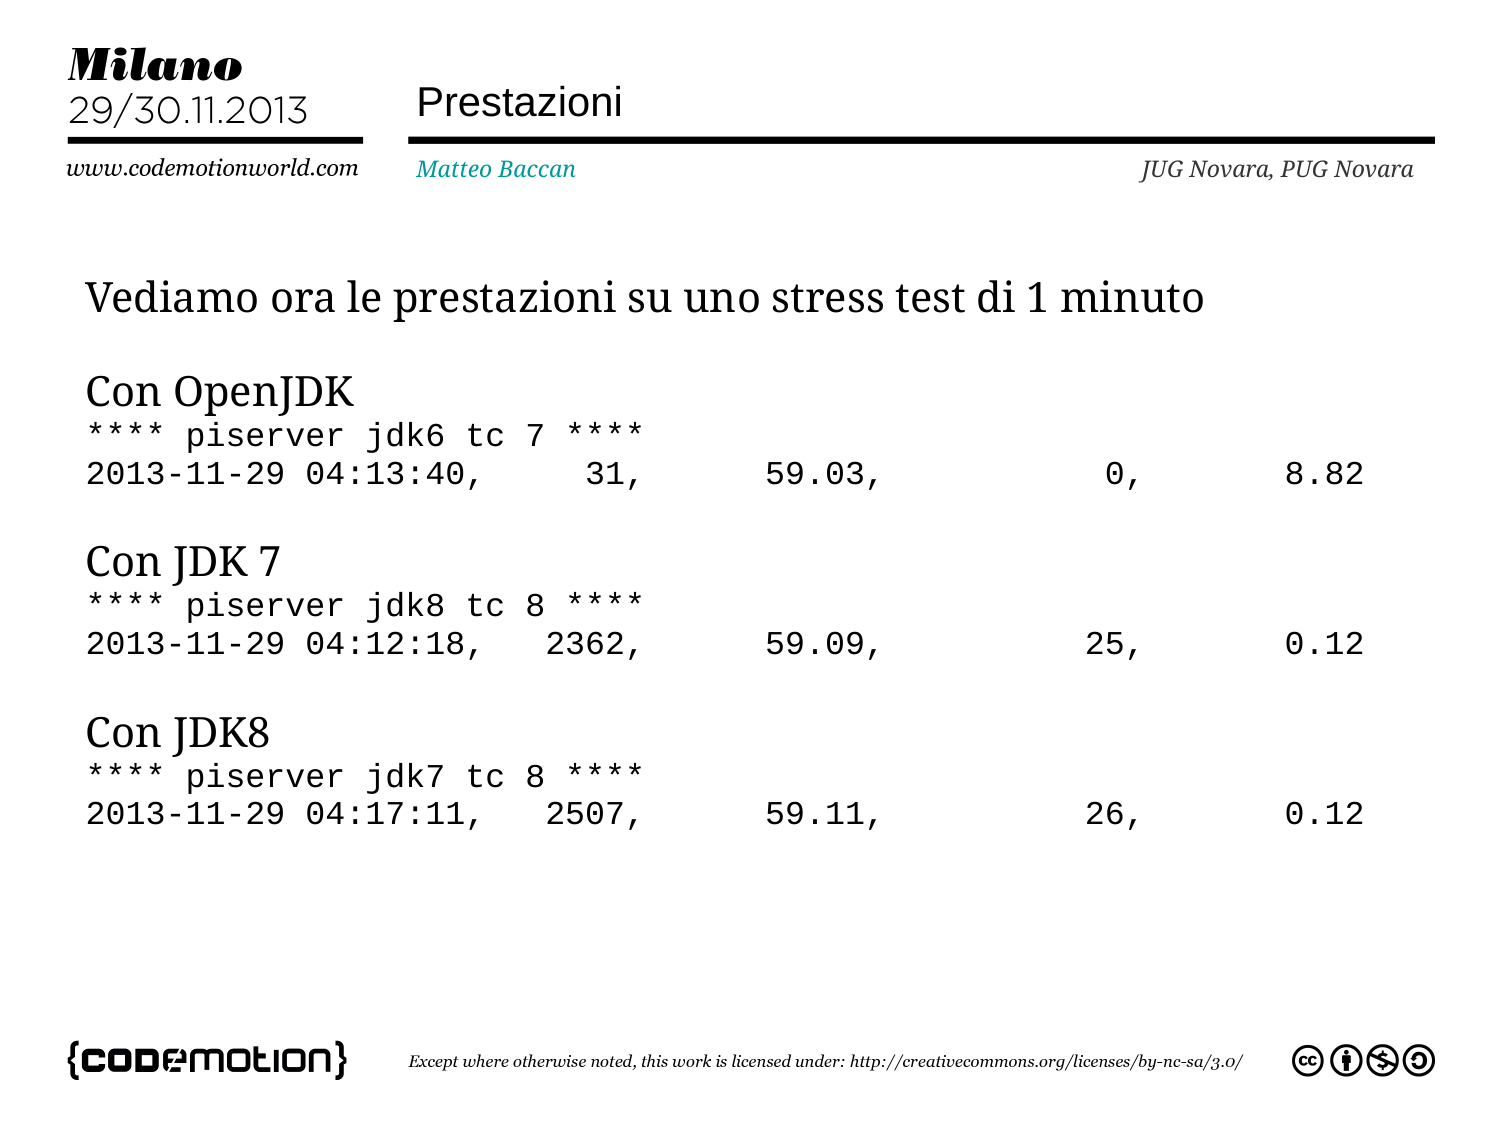

# Prestazioni
Matteo Baccan
JUG Novara, PUG Novara
Vediamo ora le prestazioni su uno stress test di 1 minuto
Con OpenJDK
**** piserver jdk6 tc 7 ****
2013-11-29 04:13:40, 31, 59.03, 0, 8.82
Con JDK 7
**** piserver jdk8 tc 8 ****
2013-11-29 04:12:18, 2362, 59.09, 25, 0.12
Con JDK8
**** piserver jdk7 tc 8 ****
2013-11-29 04:17:11, 2507, 59.11, 26, 0.12